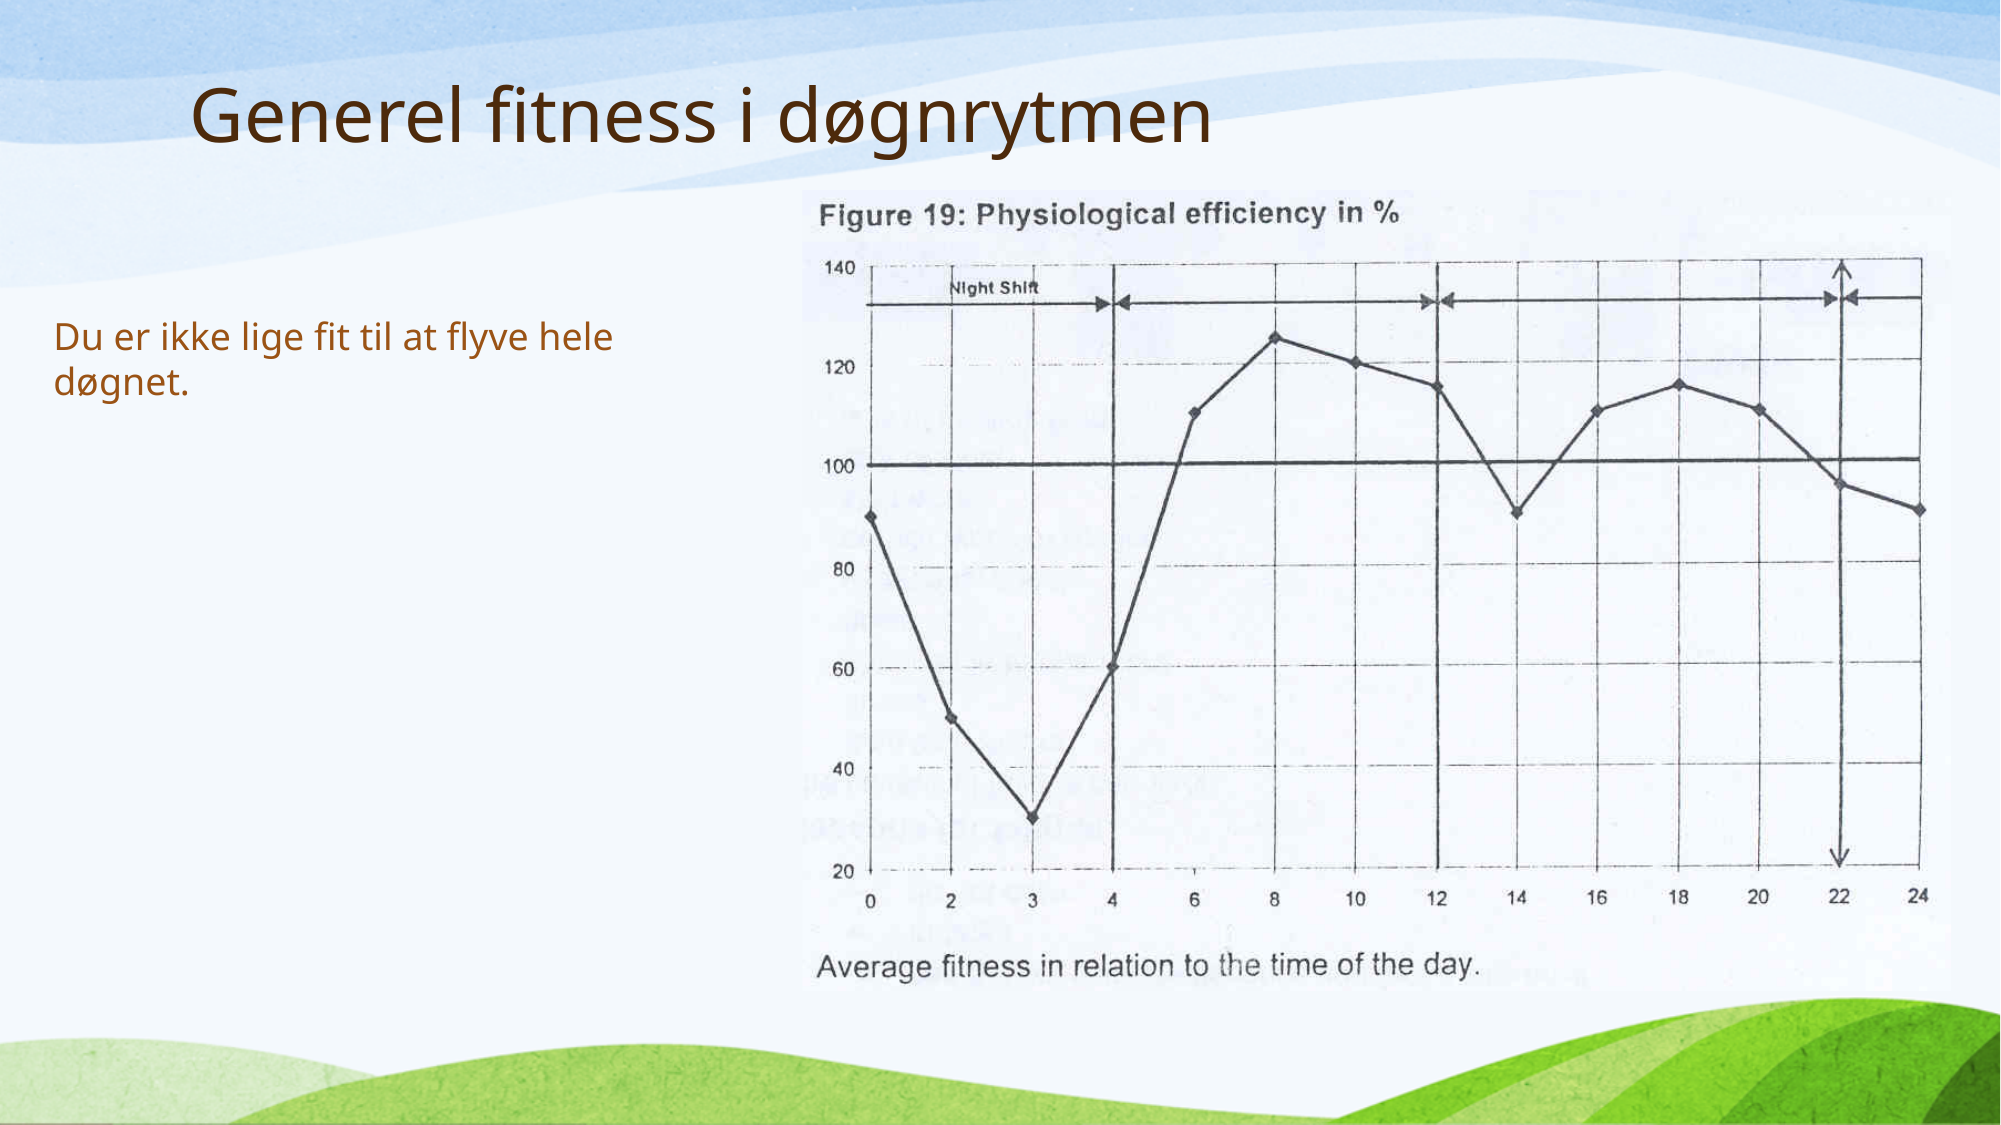

# Generel fitness i døgnrytmen
Du er ikke lige fit til at flyve hele døgnet.